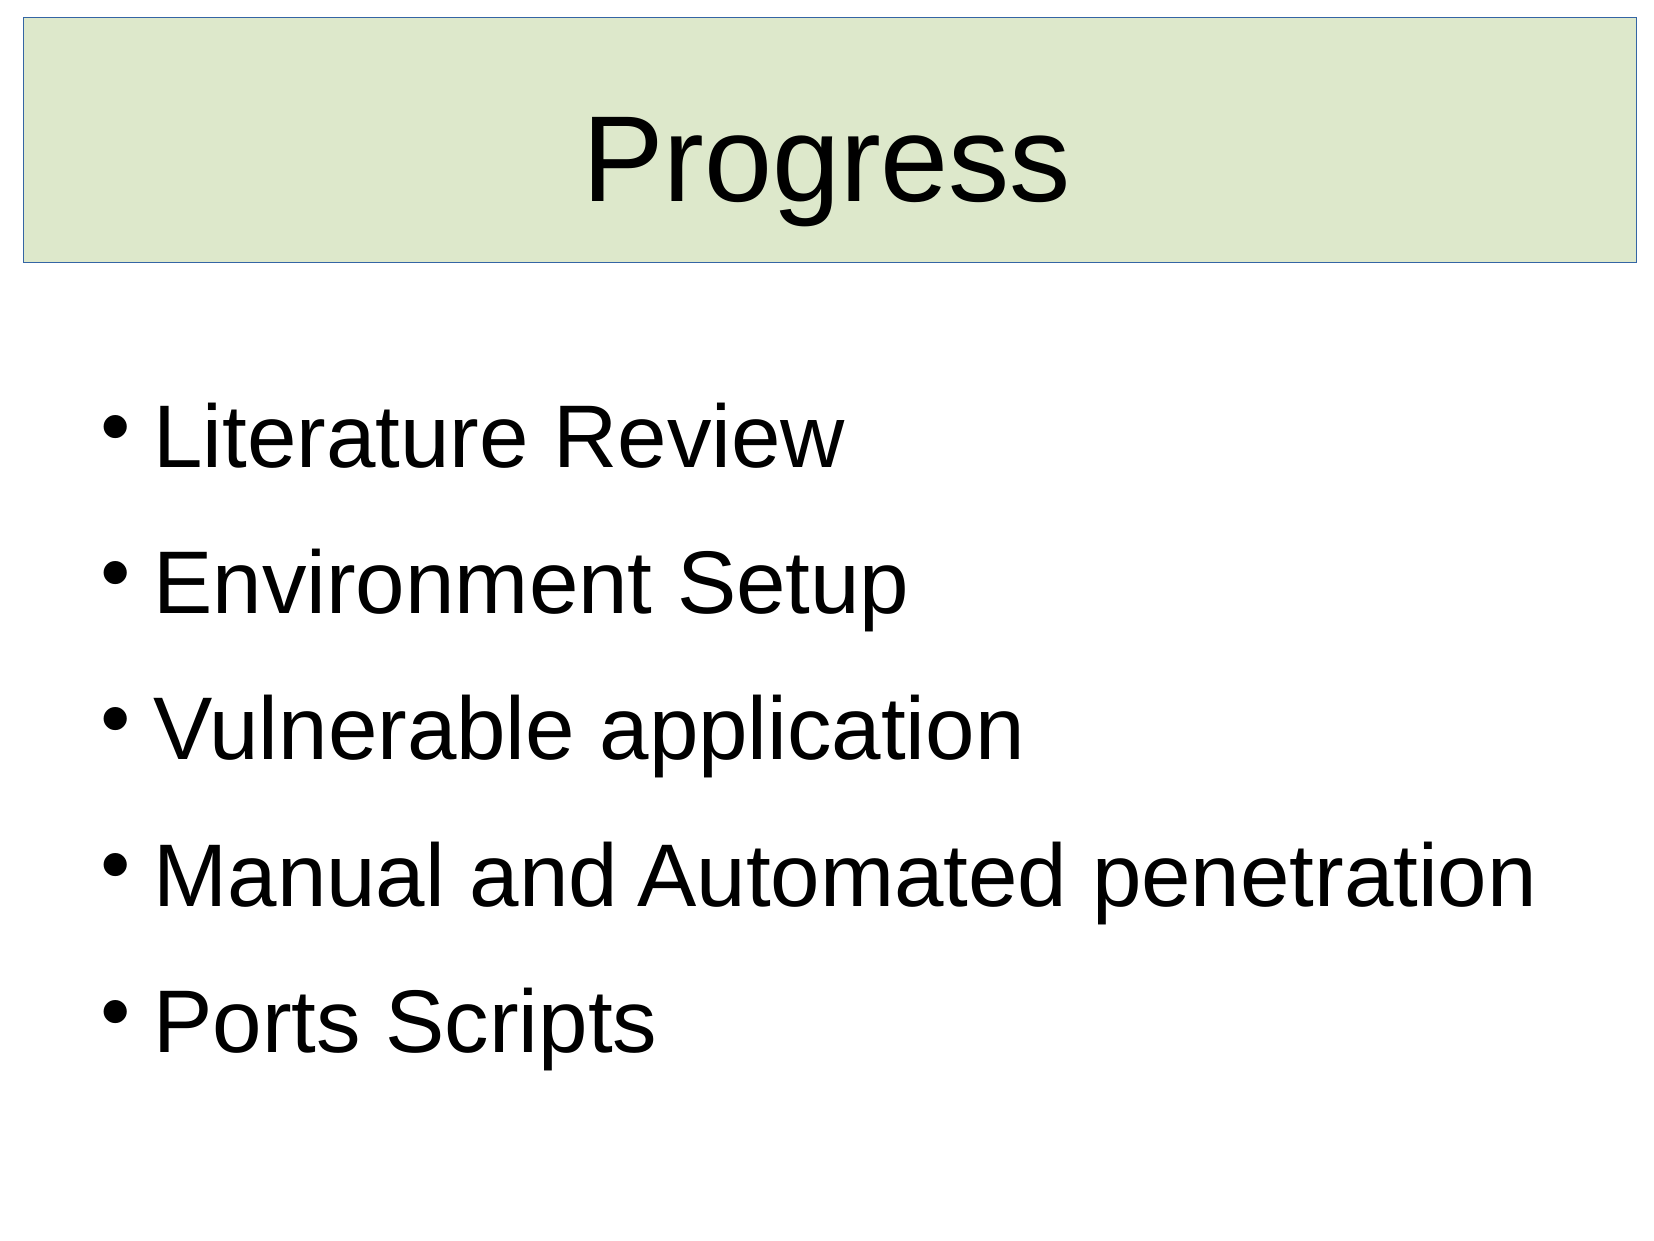

Progress
Literature Review
Environment Setup
Vulnerable application
Manual and Automated penetration
Ports Scripts